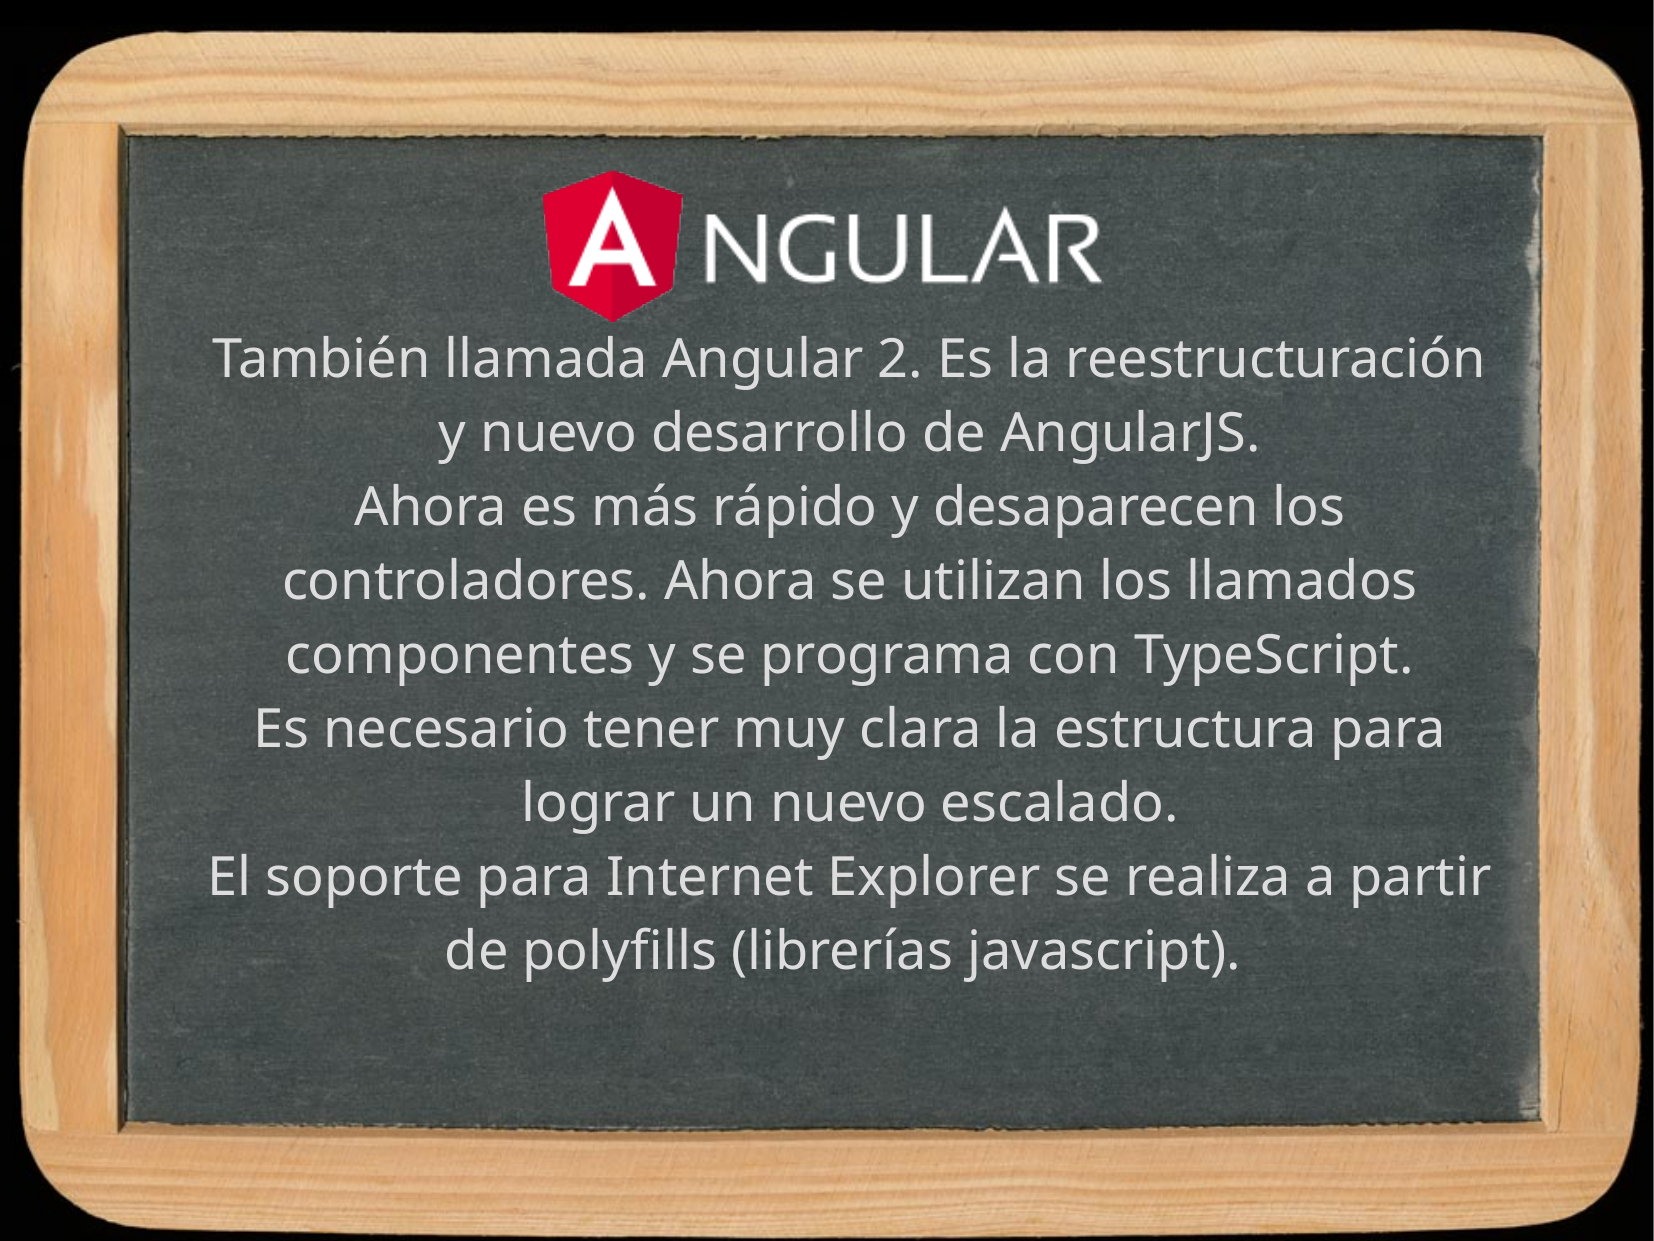

También llamada Angular 2. Es la reestructuración y nuevo desarrollo de AngularJS.
Ahora es más rápido y desaparecen los controladores. Ahora se utilizan los llamados componentes y se programa con TypeScript.
Es necesario tener muy clara la estructura para lograr un nuevo escalado.
El soporte para Internet Explorer se realiza a partir de polyfills (librerías javascript).